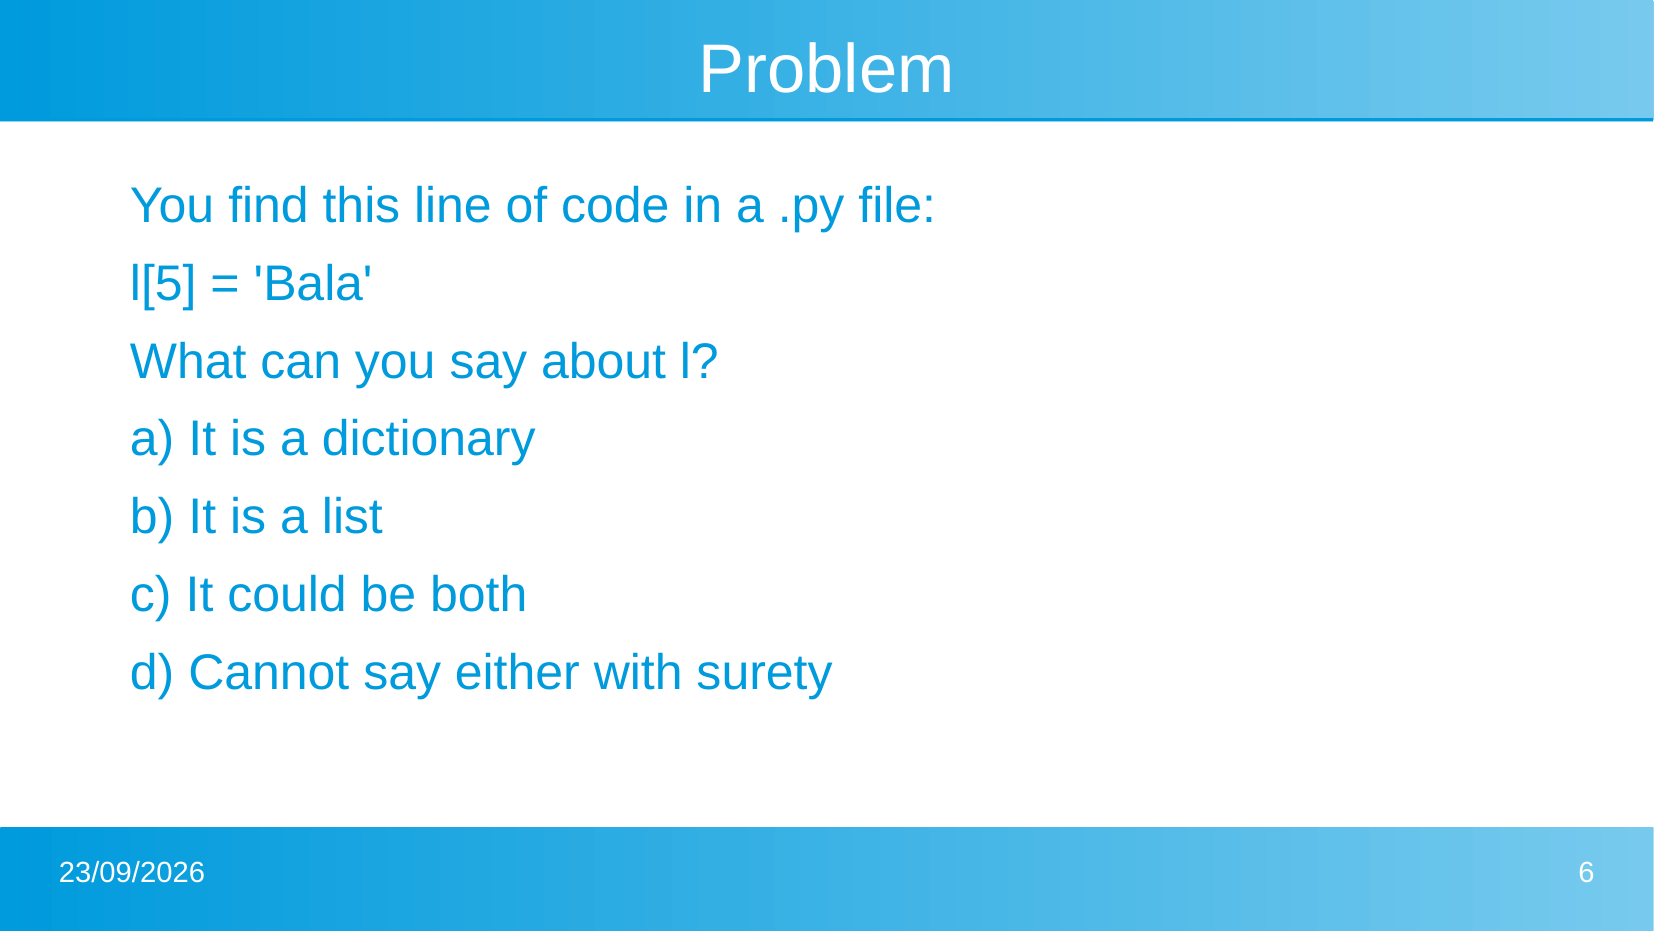

# Problem
You find this line of code in a .py file:
l[5] = 'Bala'
What can you say about l?
a) It is a dictionary
b) It is a list
c) It could be both
d) Cannot say either with surety
6